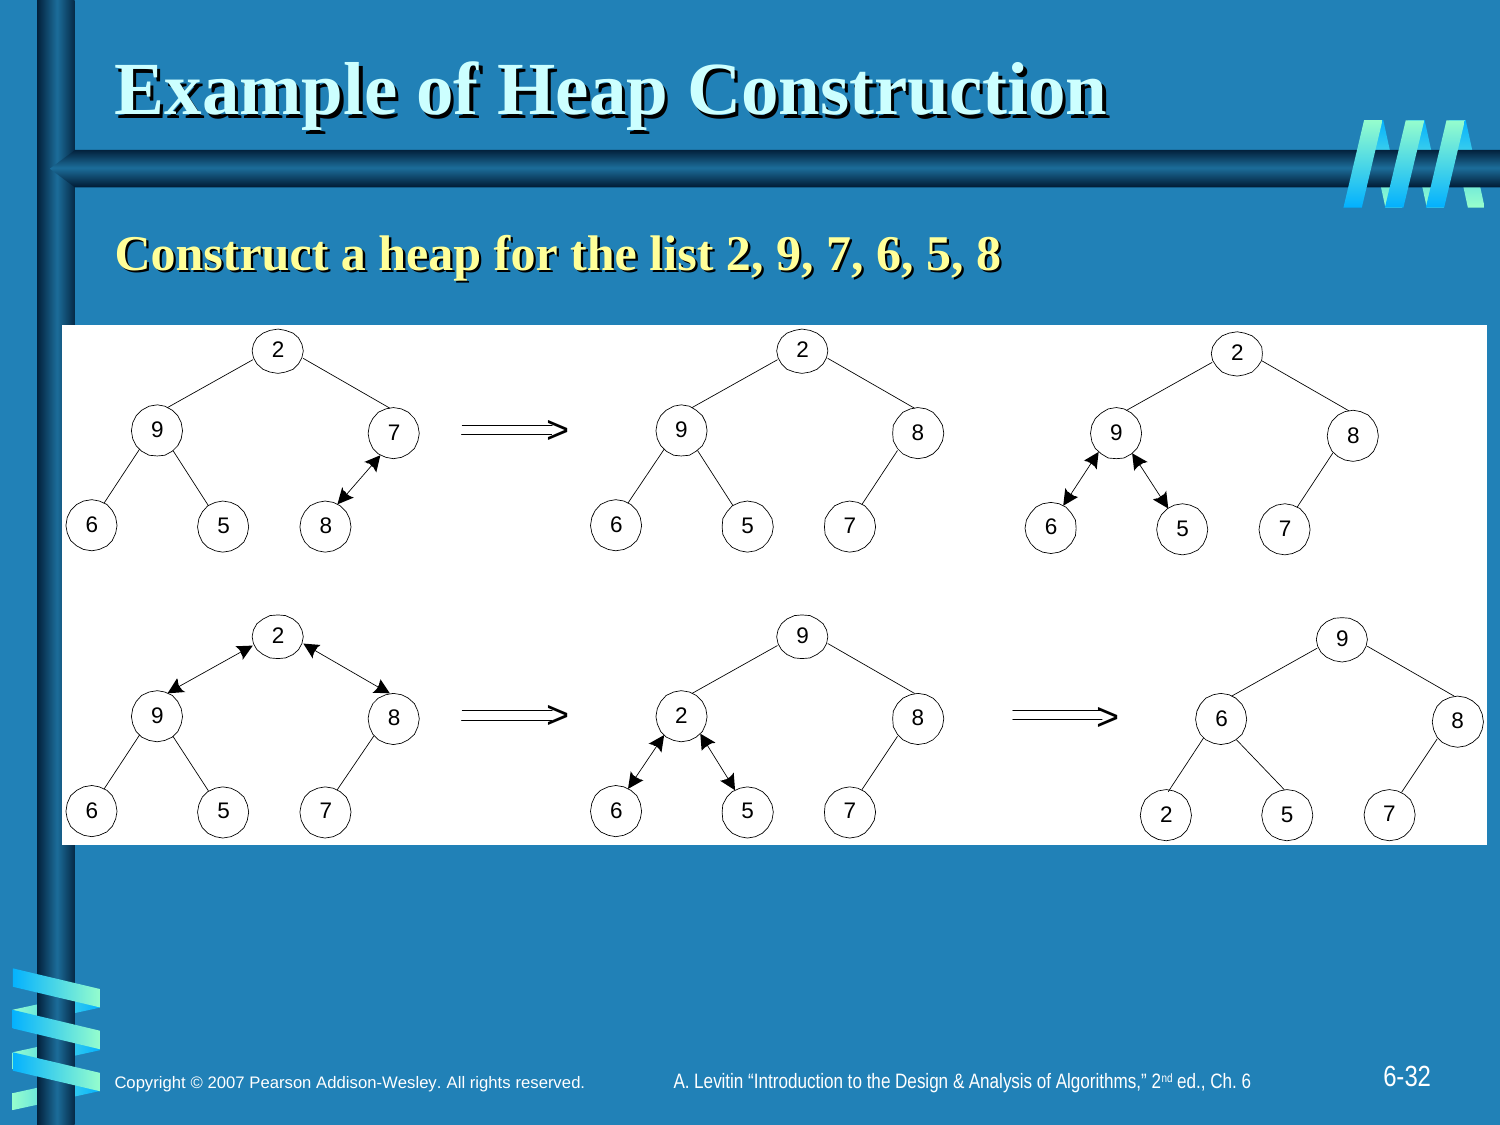

# Example of Heap Construction
Construct a heap for the list 2, 9, 7, 6, 5, 8